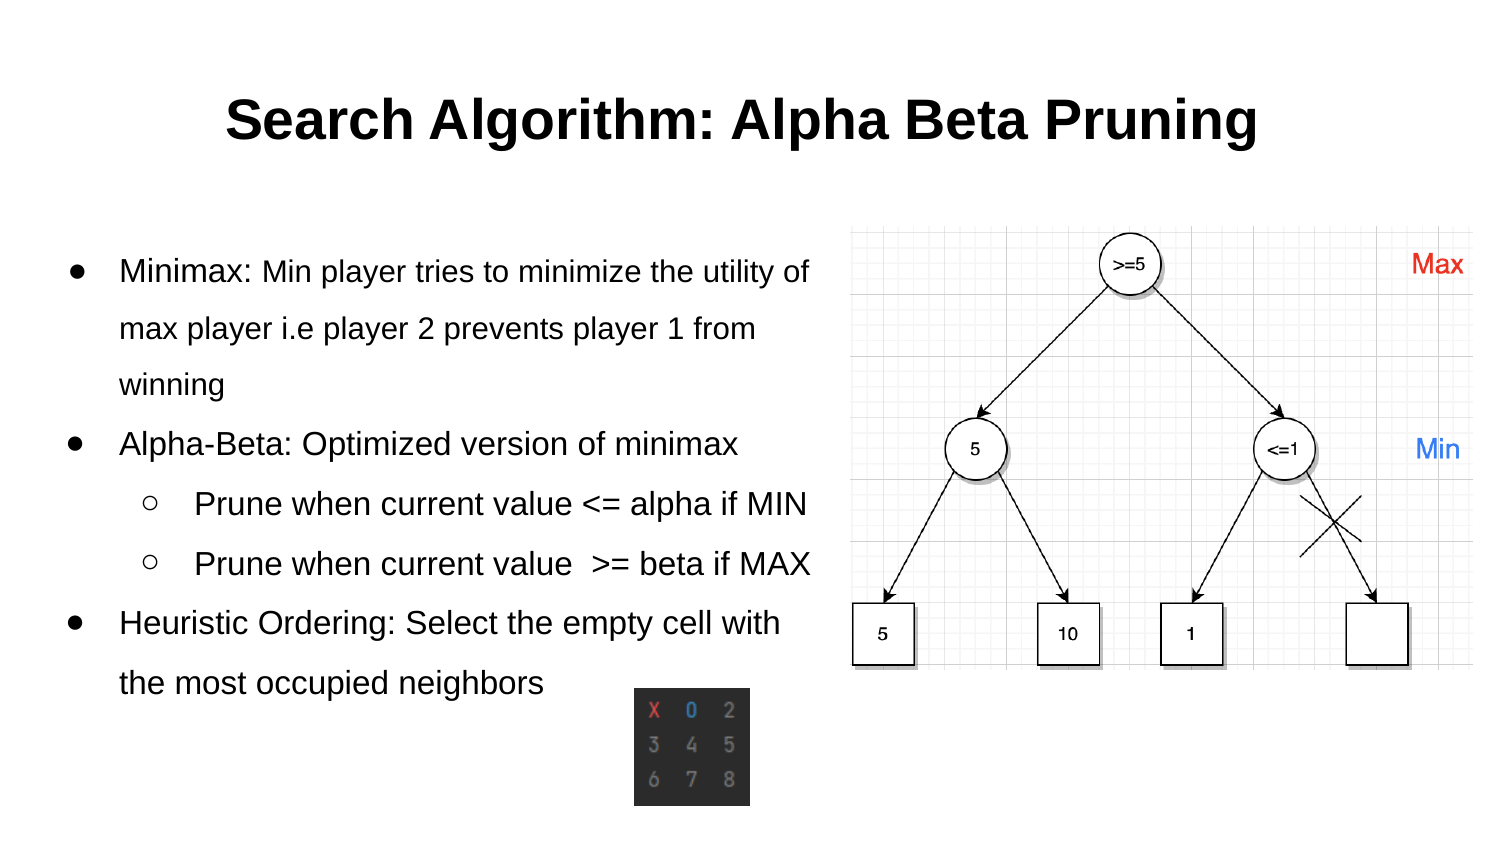

# Search Algorithm: Alpha Beta Pruning
Minimax: Min player tries to minimize the utility of max player i.e player 2 prevents player 1 from winning
Alpha-Beta: Optimized version of minimax
Prune when current value <= alpha if MIN
Prune when current value >= beta if MAX
Heuristic Ordering: Select the empty cell with the most occupied neighbors